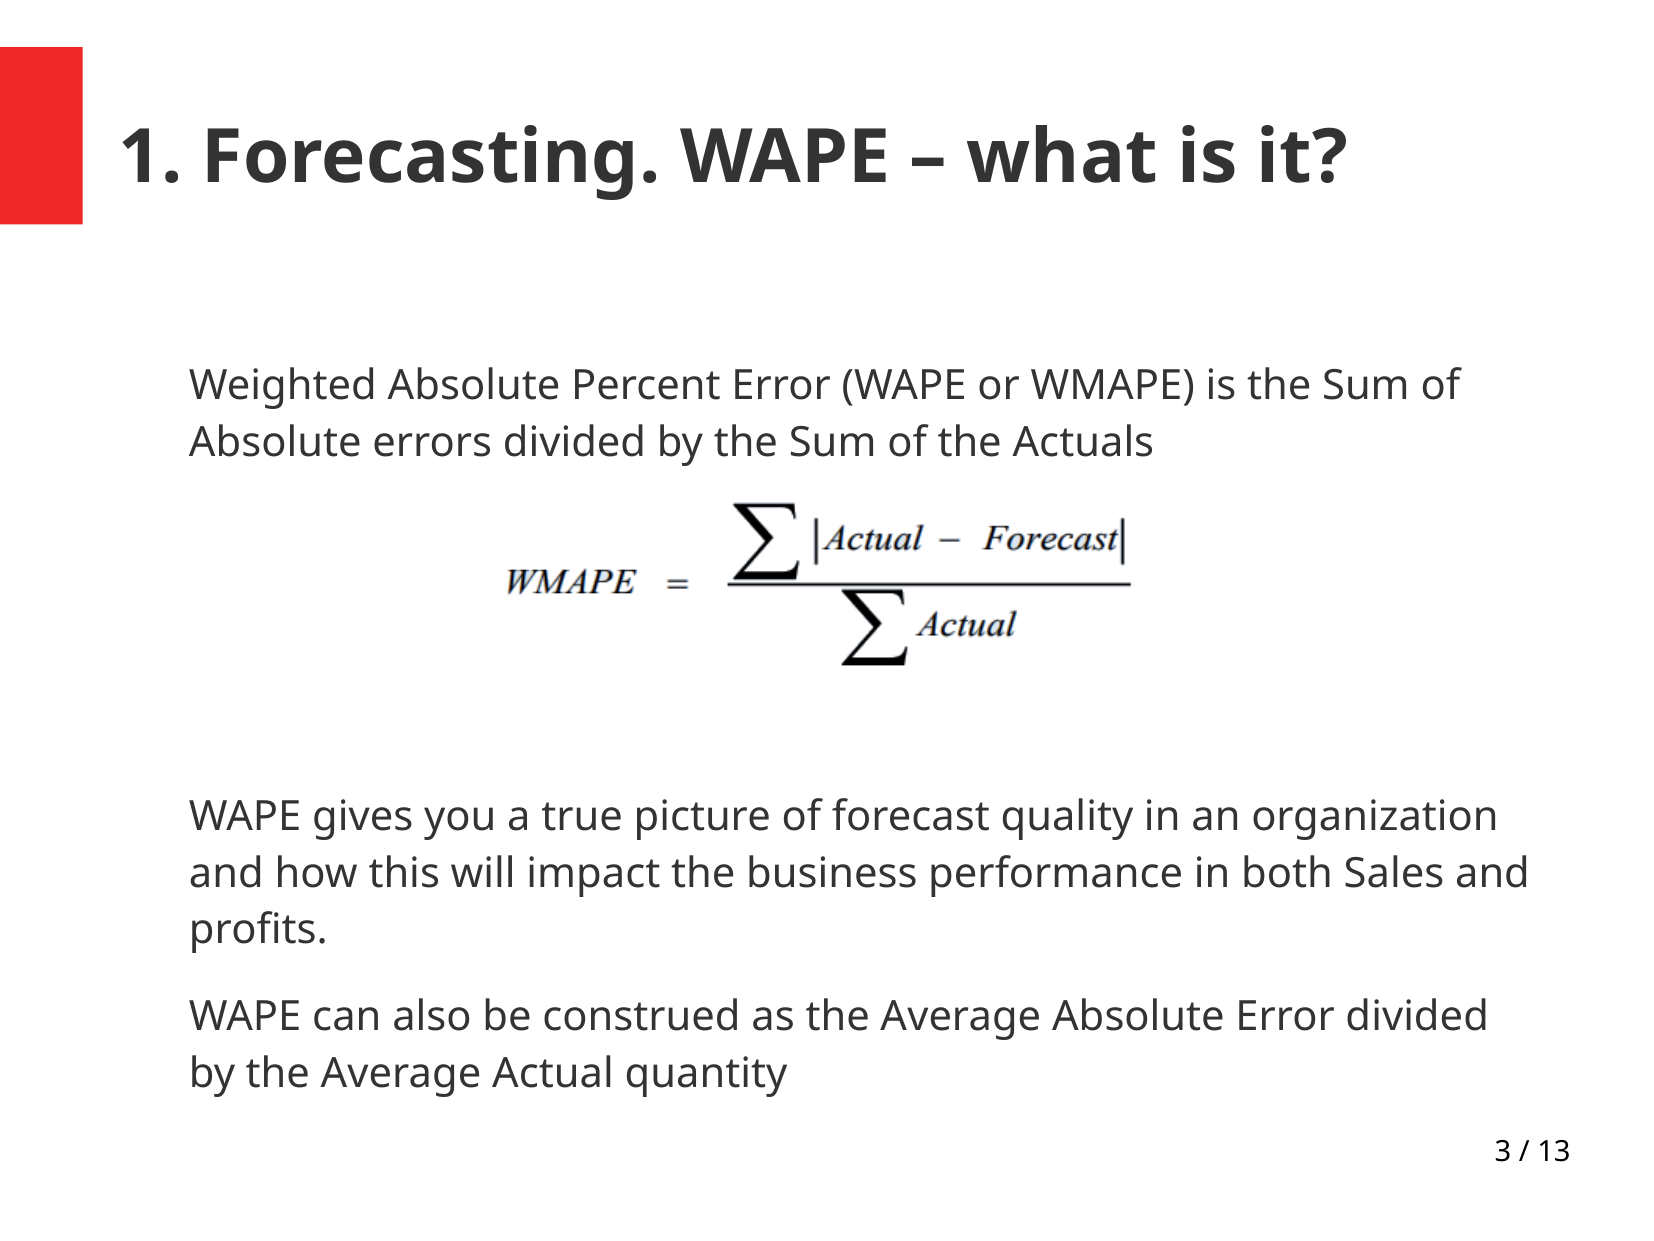

# 1. Forecasting. WAPE – what is it?
Weighted Absolute Percent Error (WAPE or WMAPE) is the Sum of Absolute errors divided by the Sum of the Actuals
WAPE gives you a true picture of forecast quality in an organization and how this will impact the business performance in both Sales and profits.
WAPE can also be construed as the Average Absolute Error divided by the Average Actual quantity
3